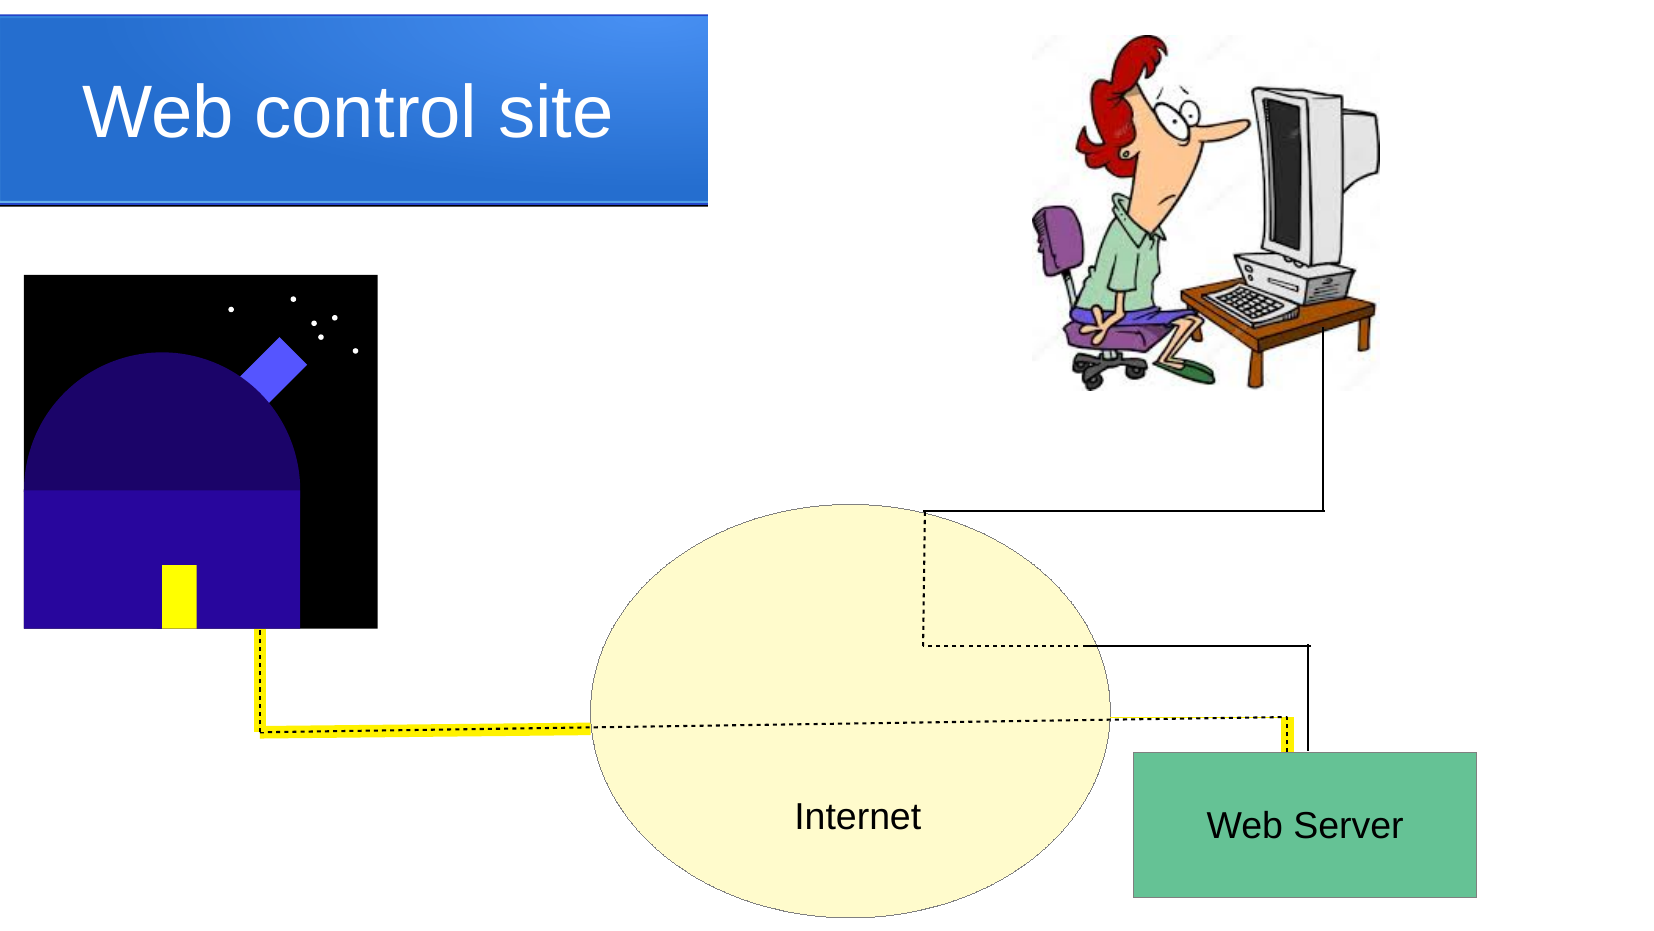

# Web control site
Web Server
Internet